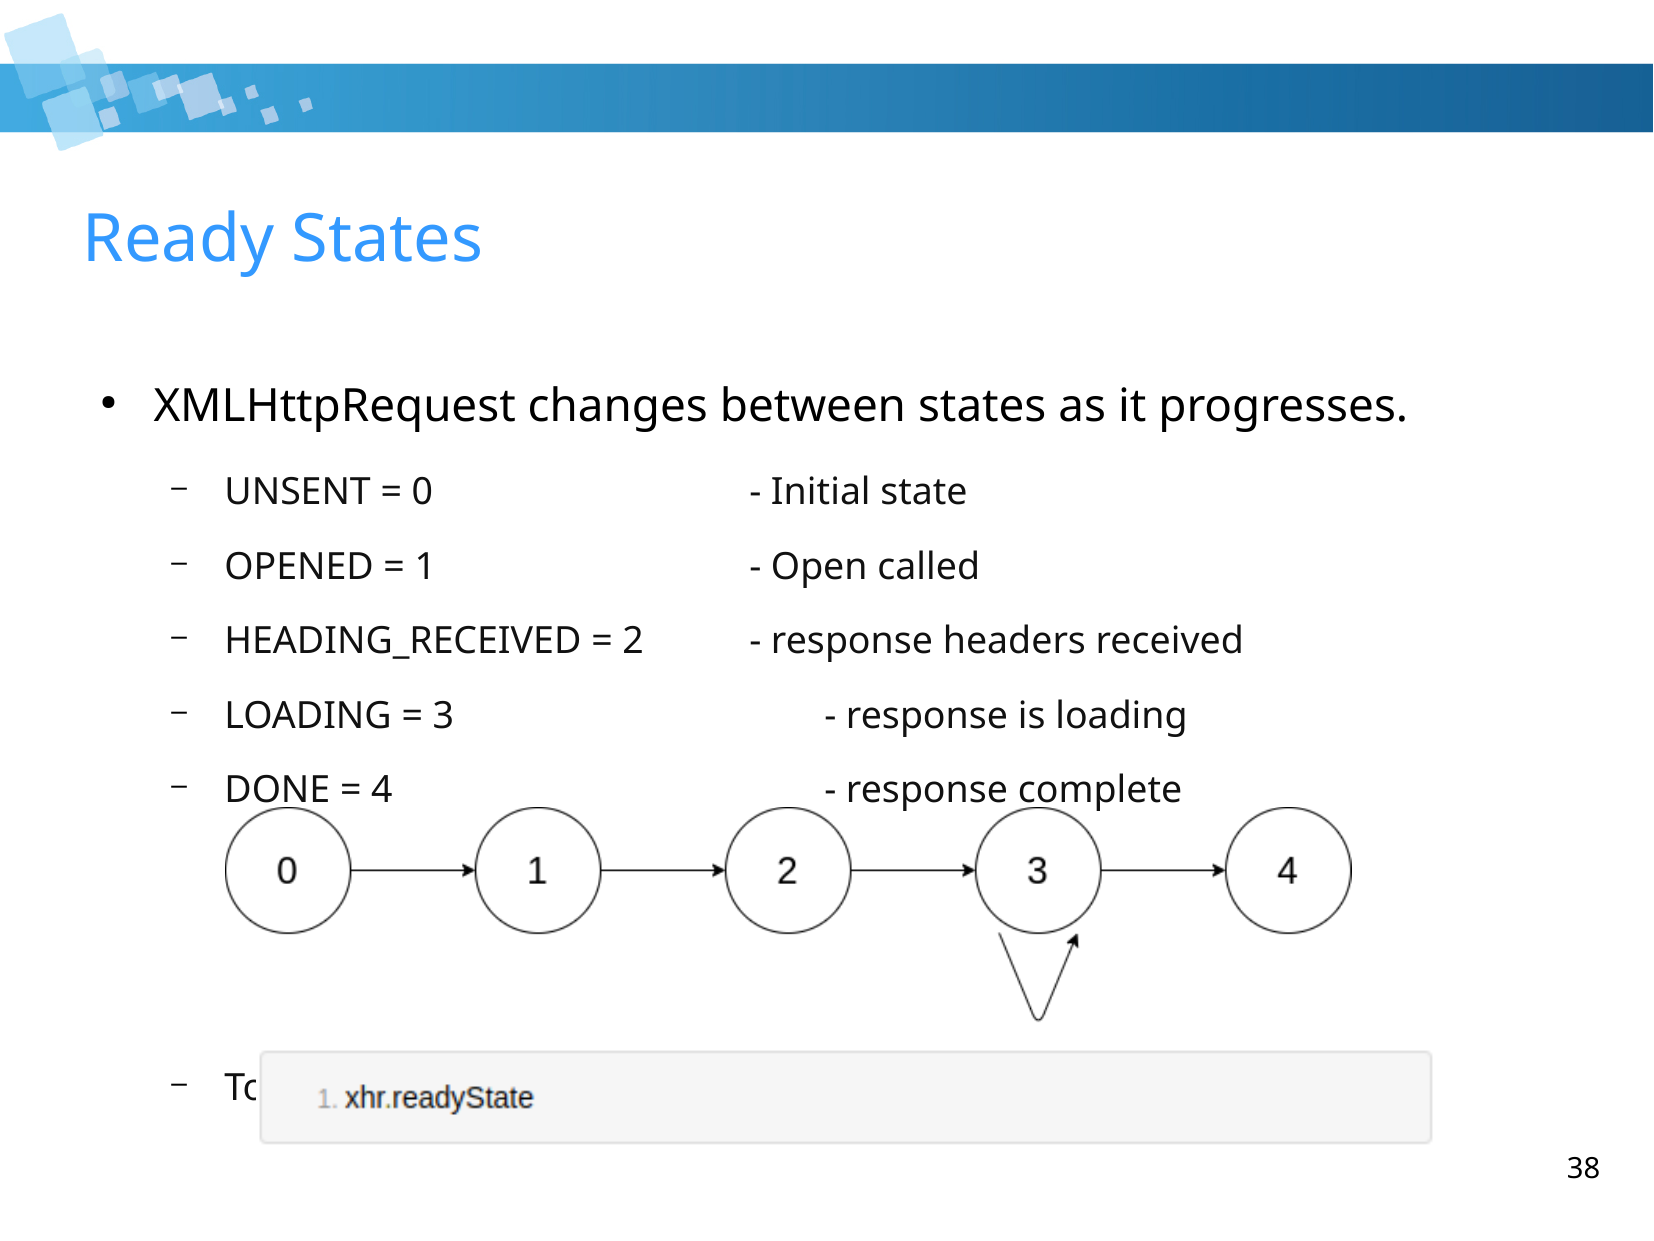

# Ready States
XMLHttpRequest changes between states as it progresses.
UNSENT = 0					- Initial state
OPENED = 1					- Open called
HEADING_RECEIVED = 2		- response headers received
LOADING = 3					- response is loading
DONE = 4						- response complete
To get the state of request using
38